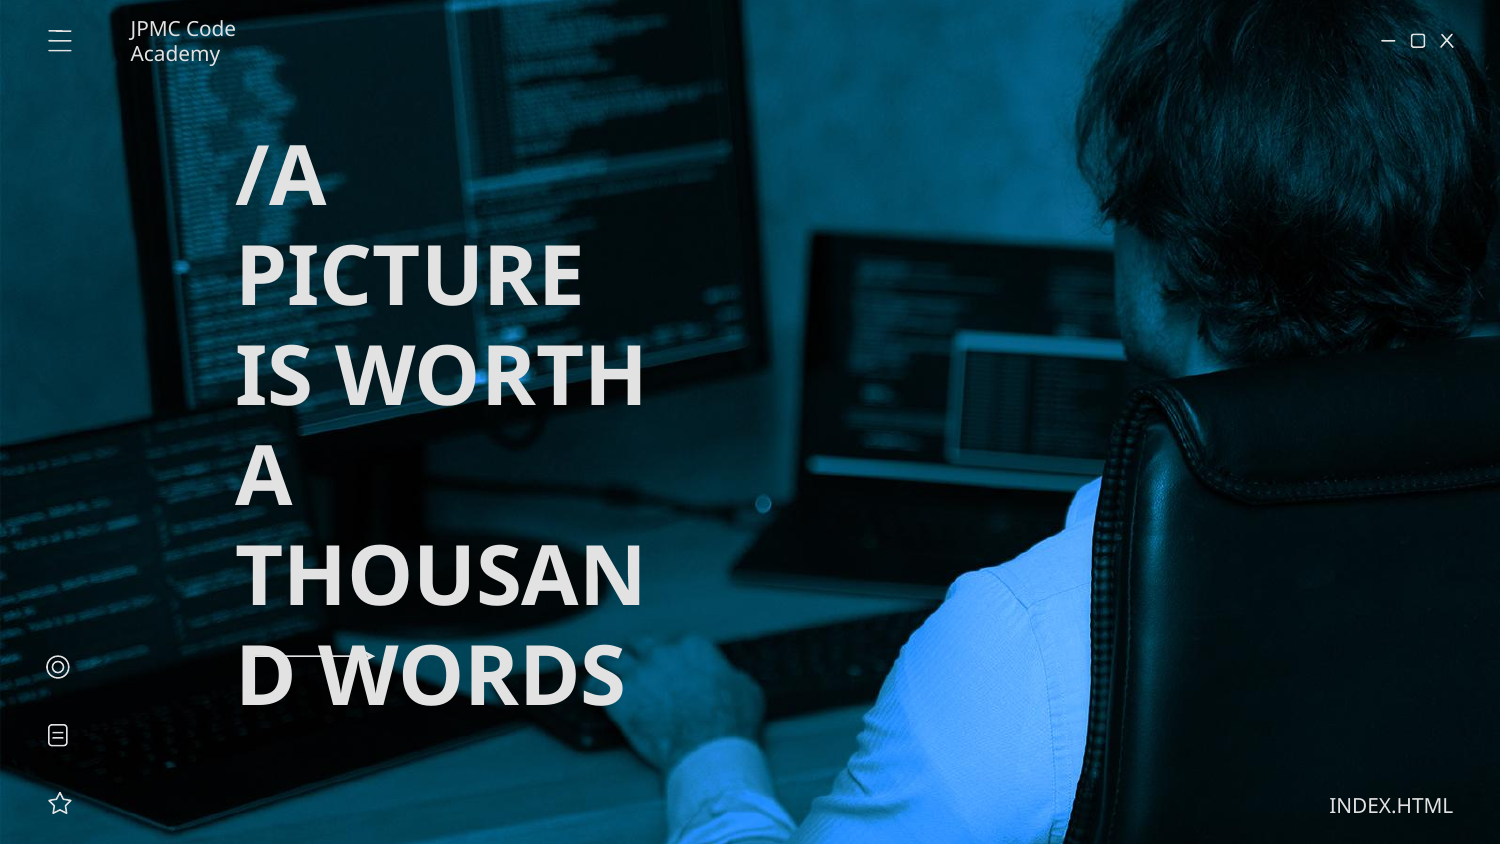

# JPMC Code Academy
/A PICTURE IS WORTH A THOUSAND WORDS
INDEX.HTML